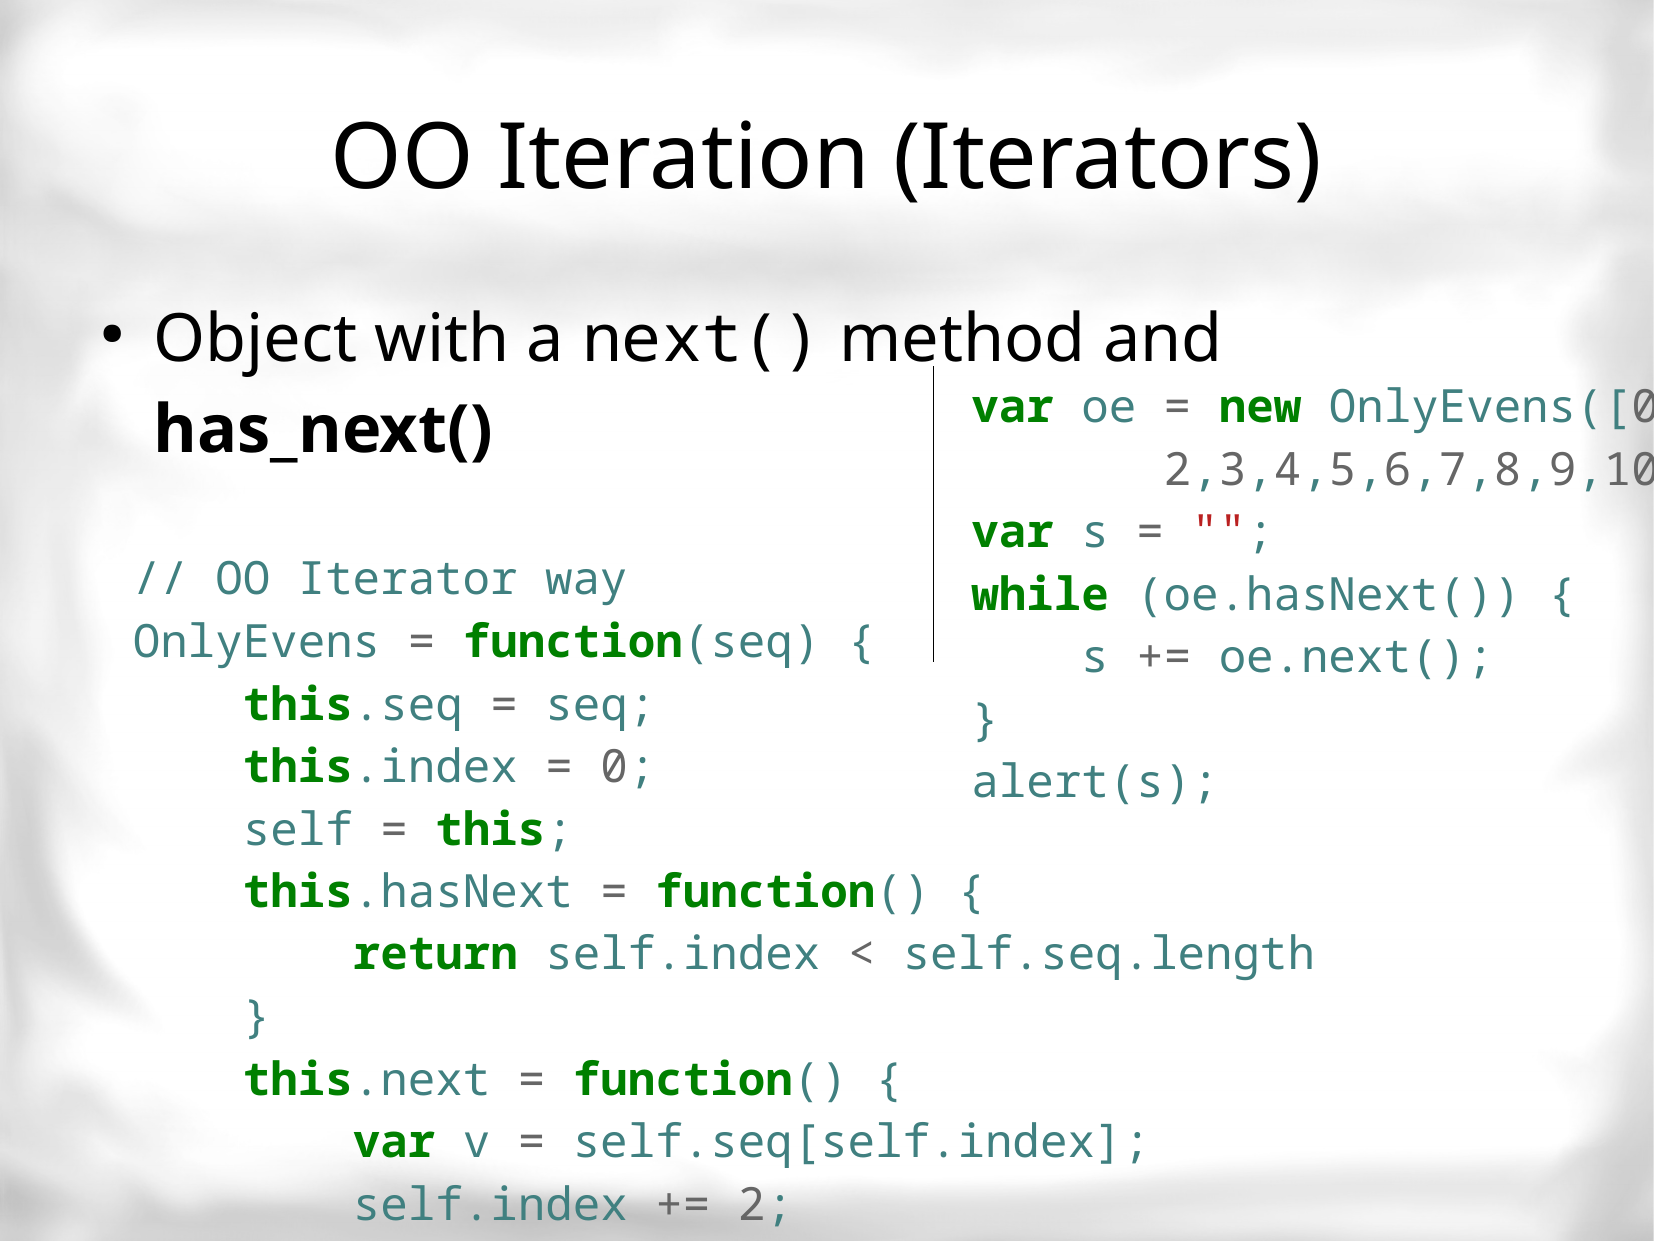

# OO Iteration (Iterators)
Object with a next() method and has_next()
var oe = new OnlyEvens([0,1,
 2,3,4,5,6,7,8,9,10]);
var s = "";
while (oe.hasNext()) {
 s += oe.next();
}
alert(s);
// OO Iterator way
OnlyEvens = function(seq) {
 this.seq = seq;
 this.index = 0;
 self = this;
 this.hasNext = function() {
 return self.index < self.seq.length
 }
 this.next = function() {
 var v = self.seq[self.index];
 self.index += 2;
 return v;
 }
};